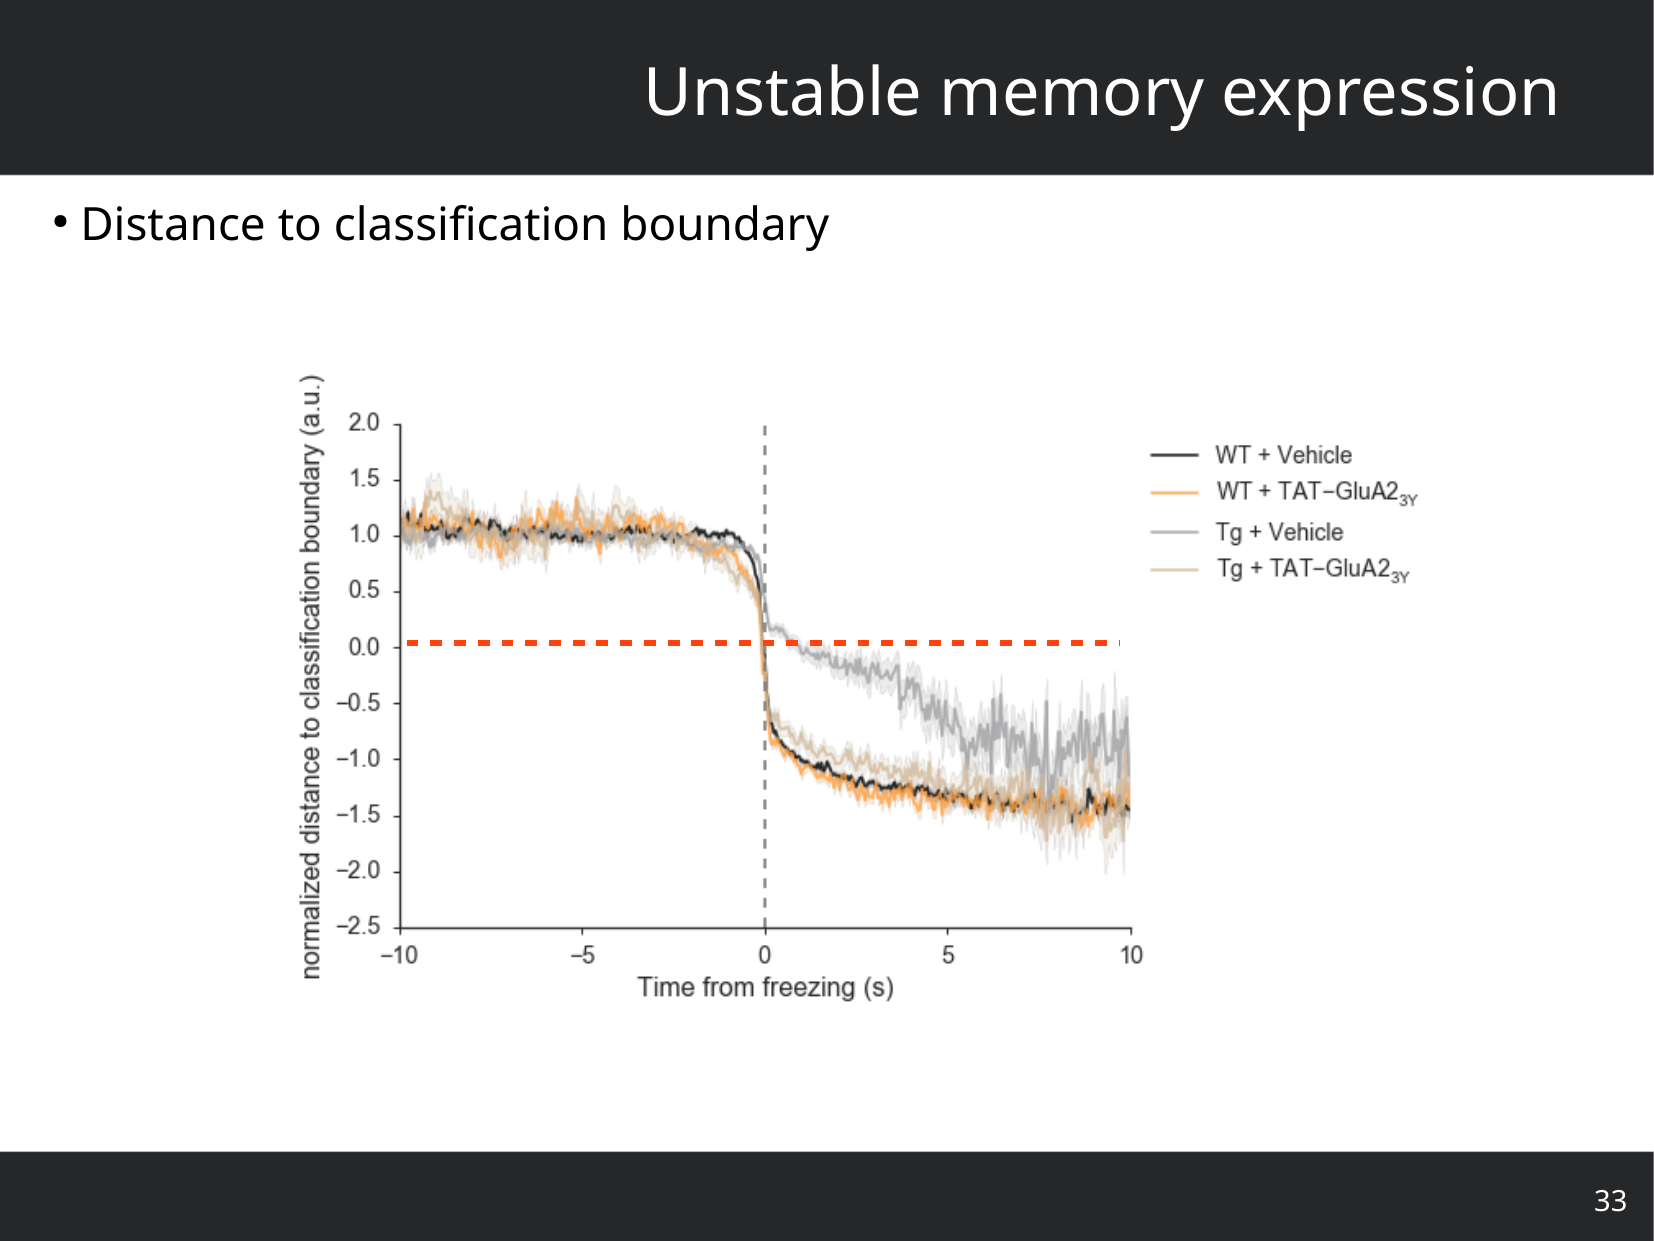

Unstable memory expression
 Distance to classification boundary
33